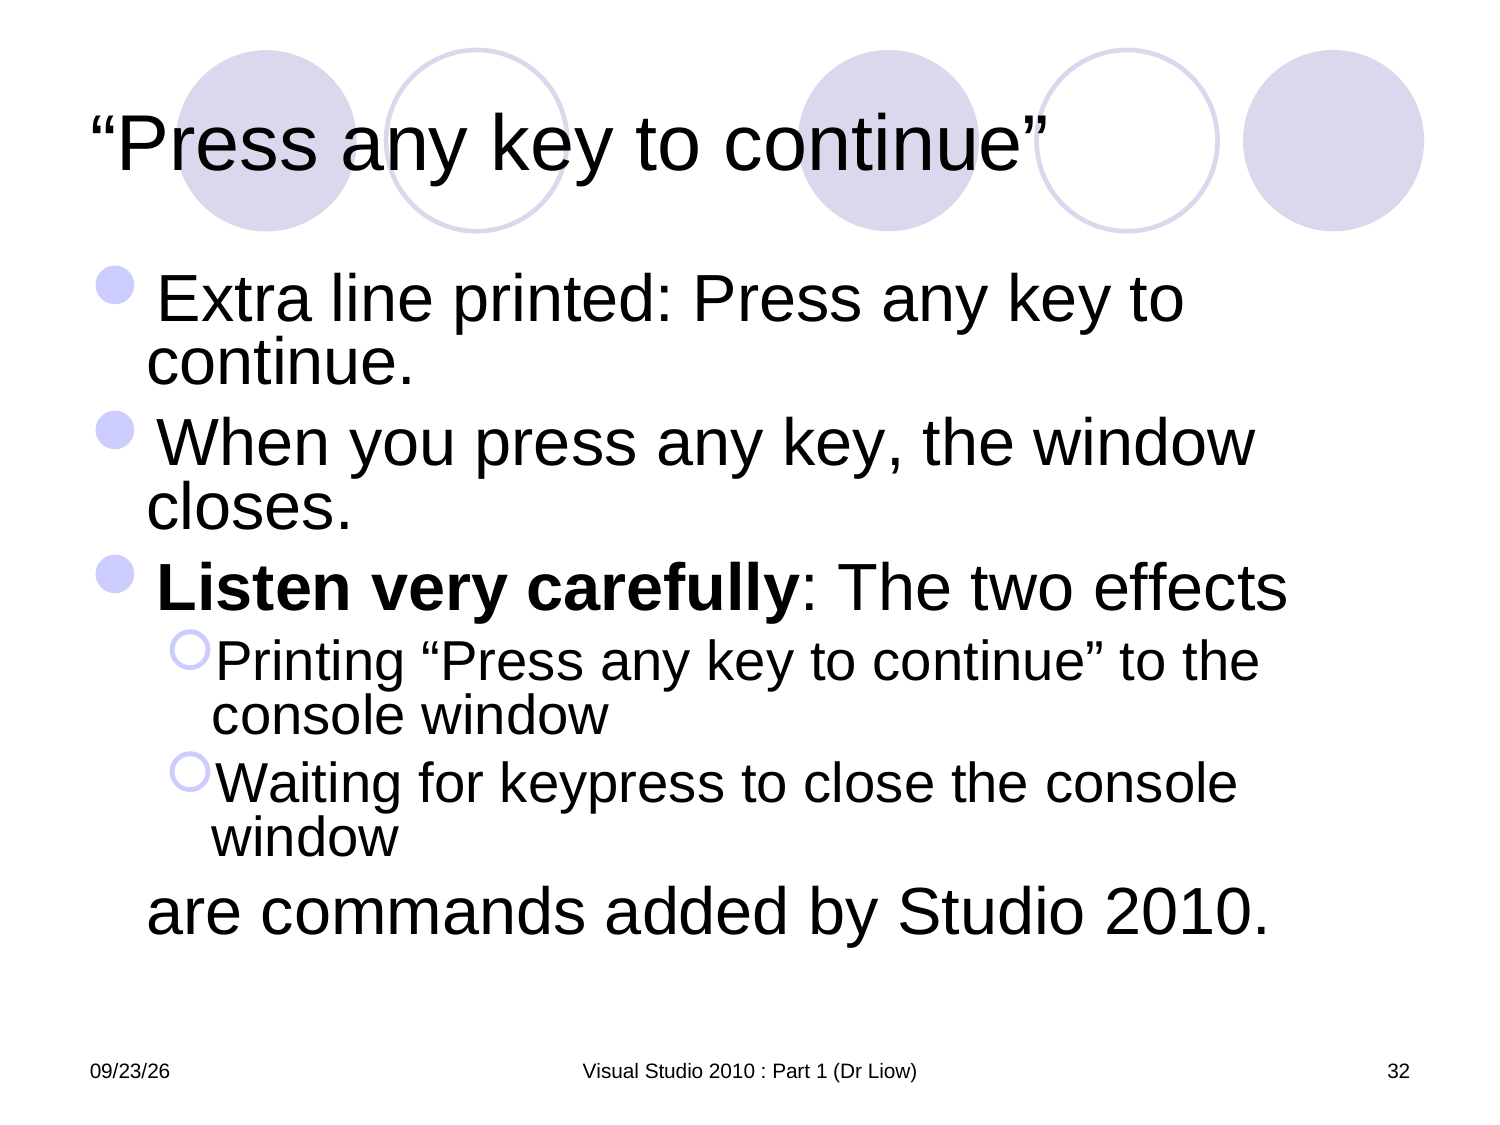

# “Press any key to continue”
Extra line printed: Press any key to continue.
When you press any key, the window closes.
Listen very carefully: The two effects
Printing “Press any key to continue” to the console window
Waiting for keypress to close the console window
	are commands added by Studio 2010.
Visual Studio 2010 : Part 1 (Dr Liow)